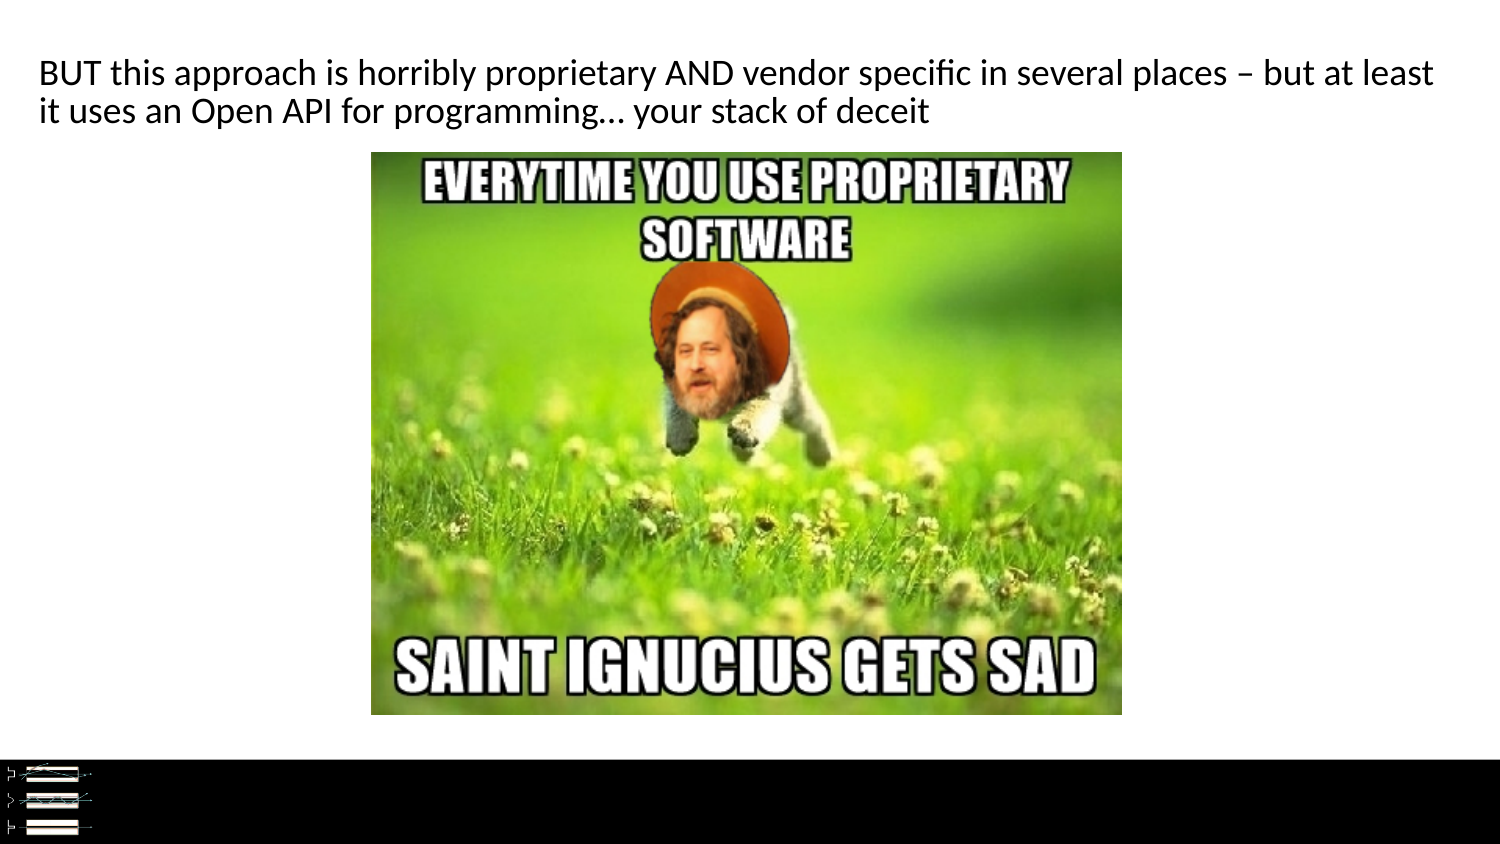

# BUT this approach is horribly proprietary AND vendor specific in several places – but at least it uses an Open API for programming… your stack of deceit